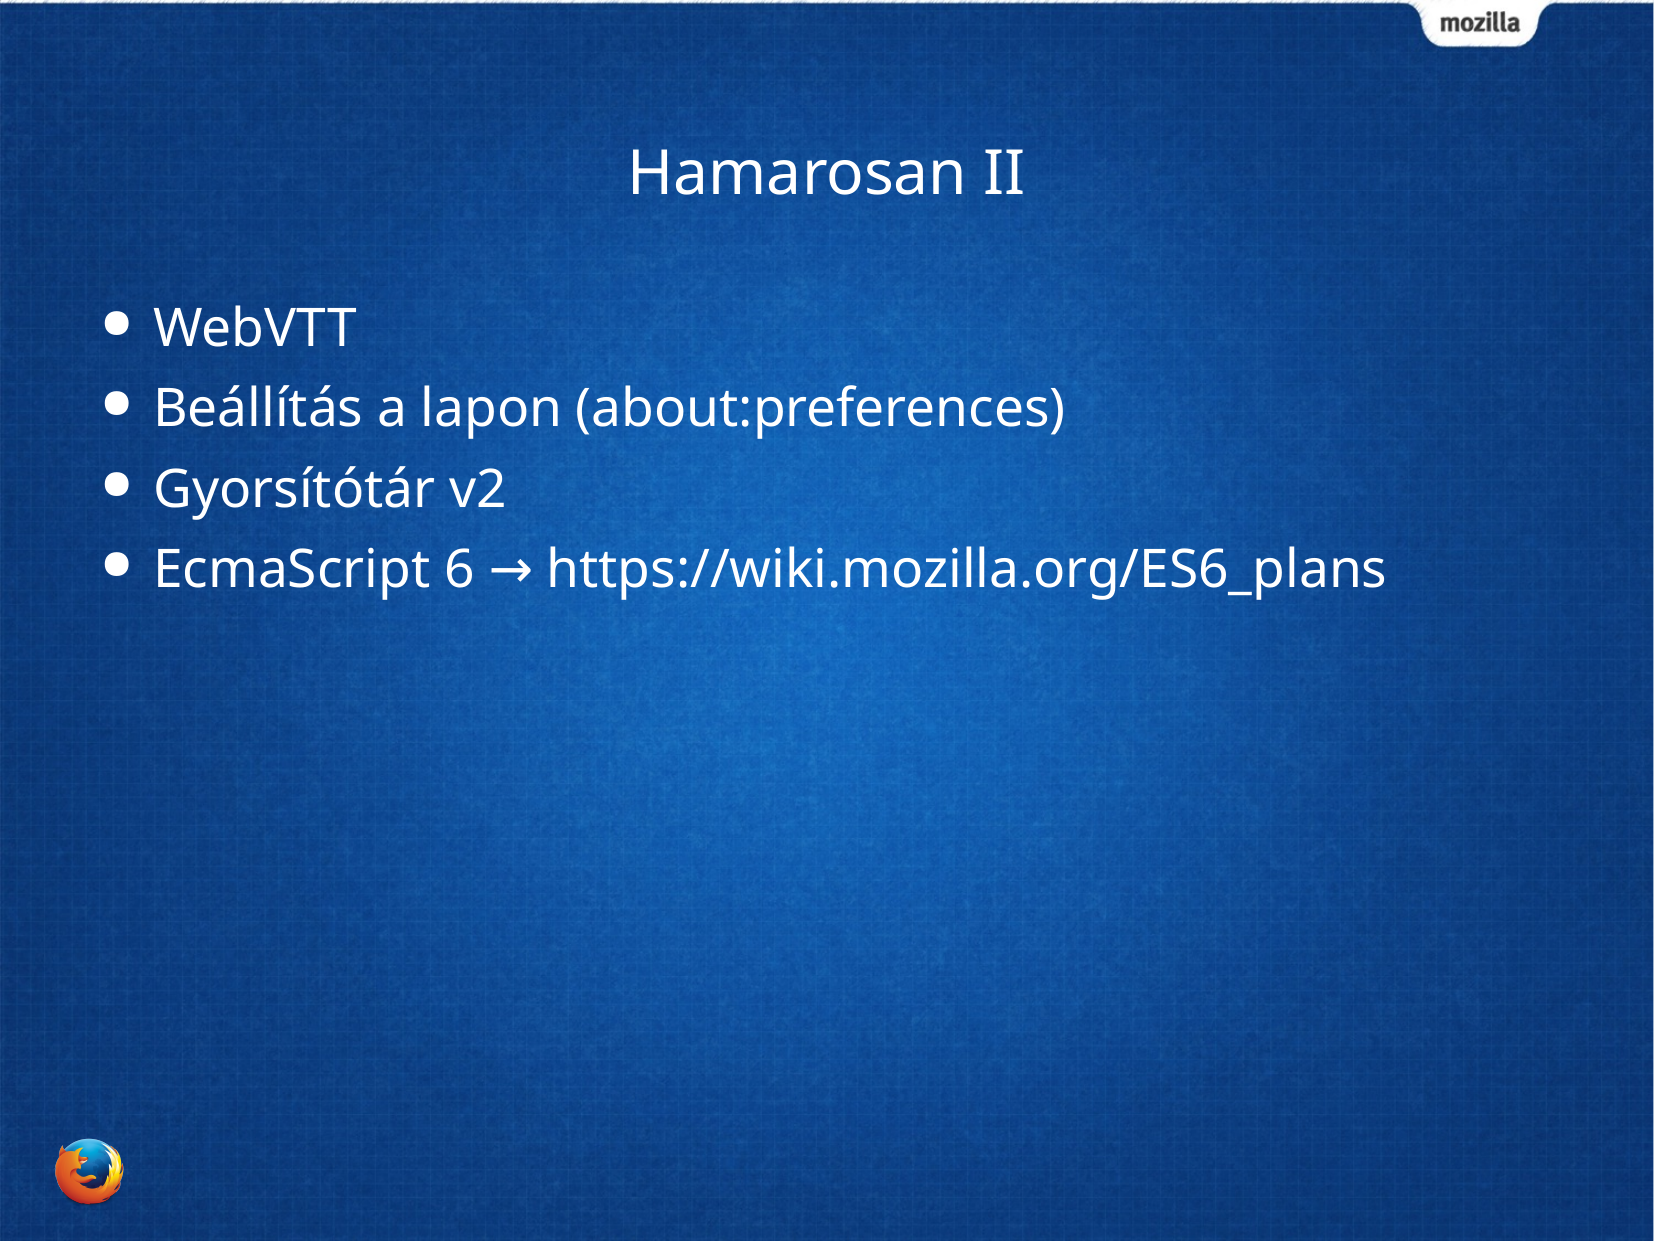

# Hamarosan II
WebVTT
Beállítás a lapon (about:preferences)
Gyorsítótár v2
EcmaScript 6 → https://wiki.mozilla.org/ES6_plans